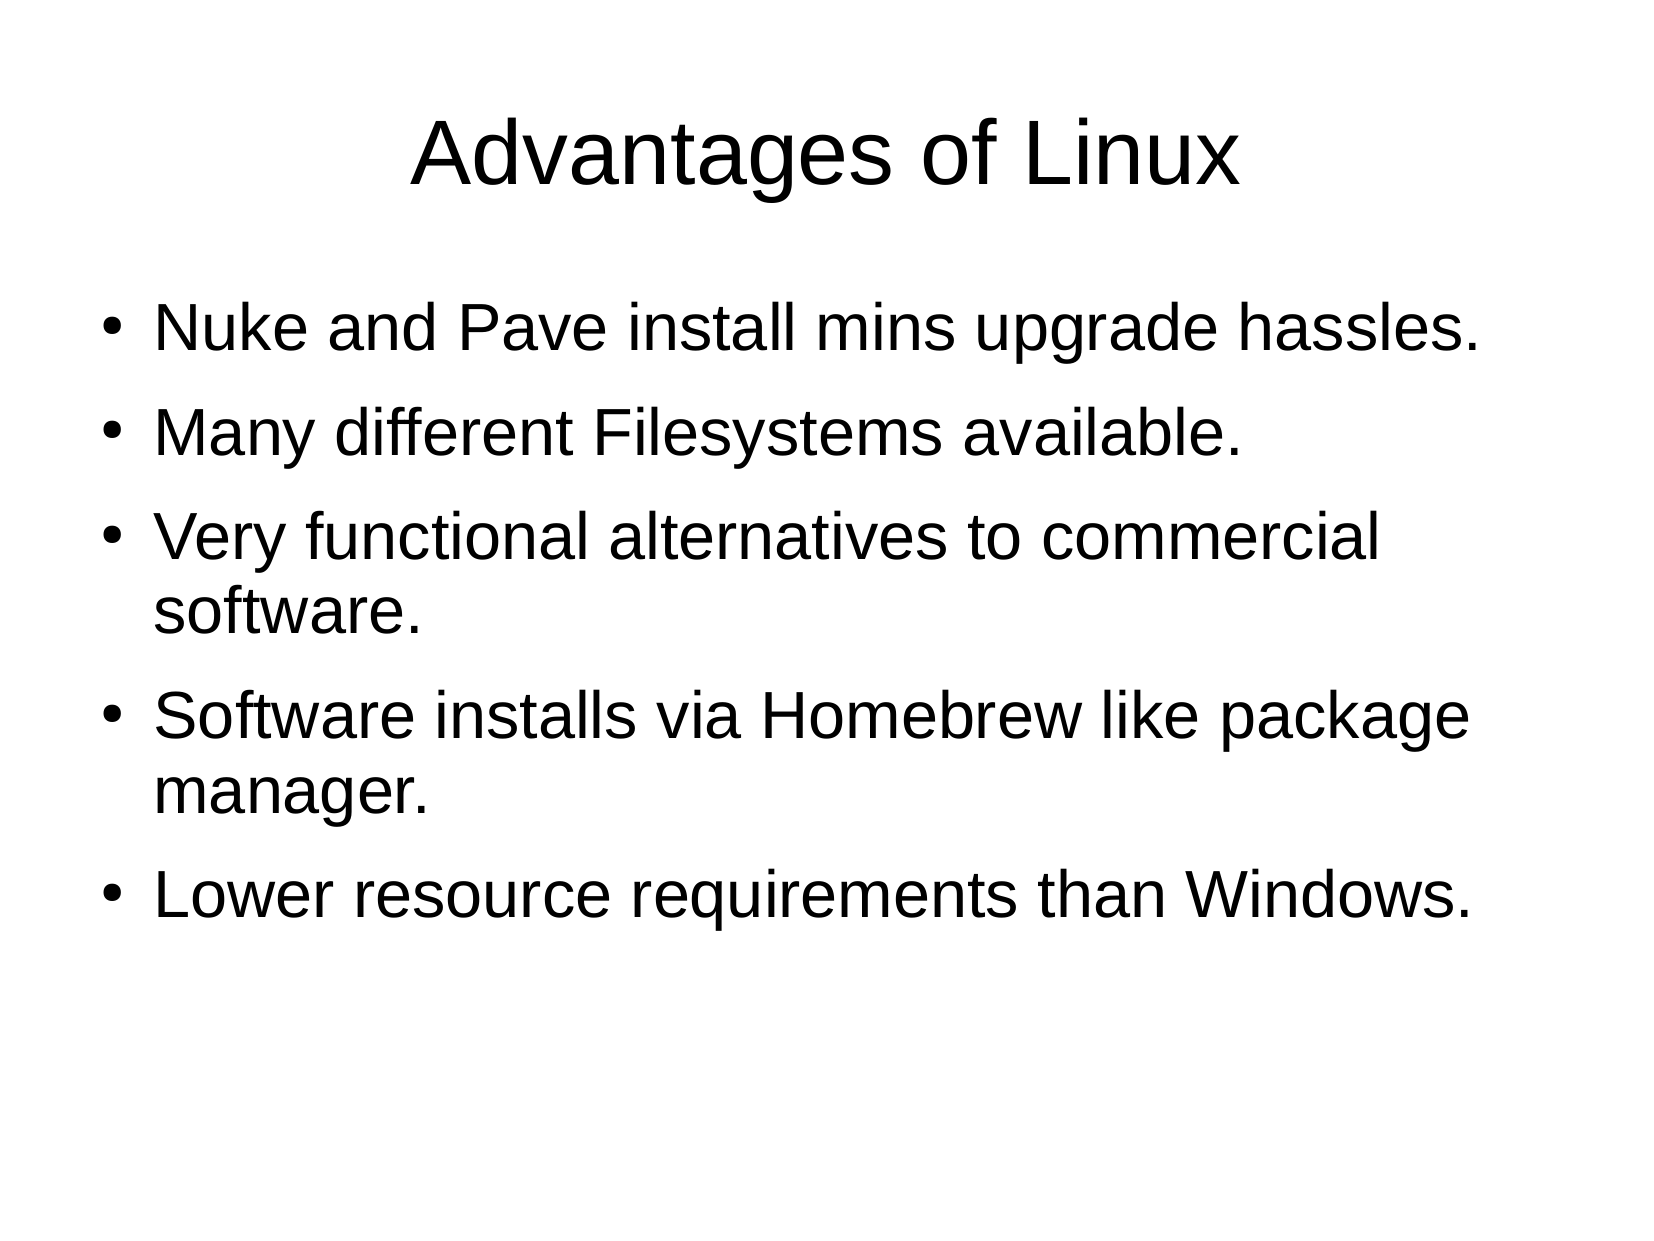

# Advantages of Linux
Nuke and Pave install mins upgrade hassles.
Many different Filesystems available.
Very functional alternatives to commercial software.
Software installs via Homebrew like package manager.
Lower resource requirements than Windows.